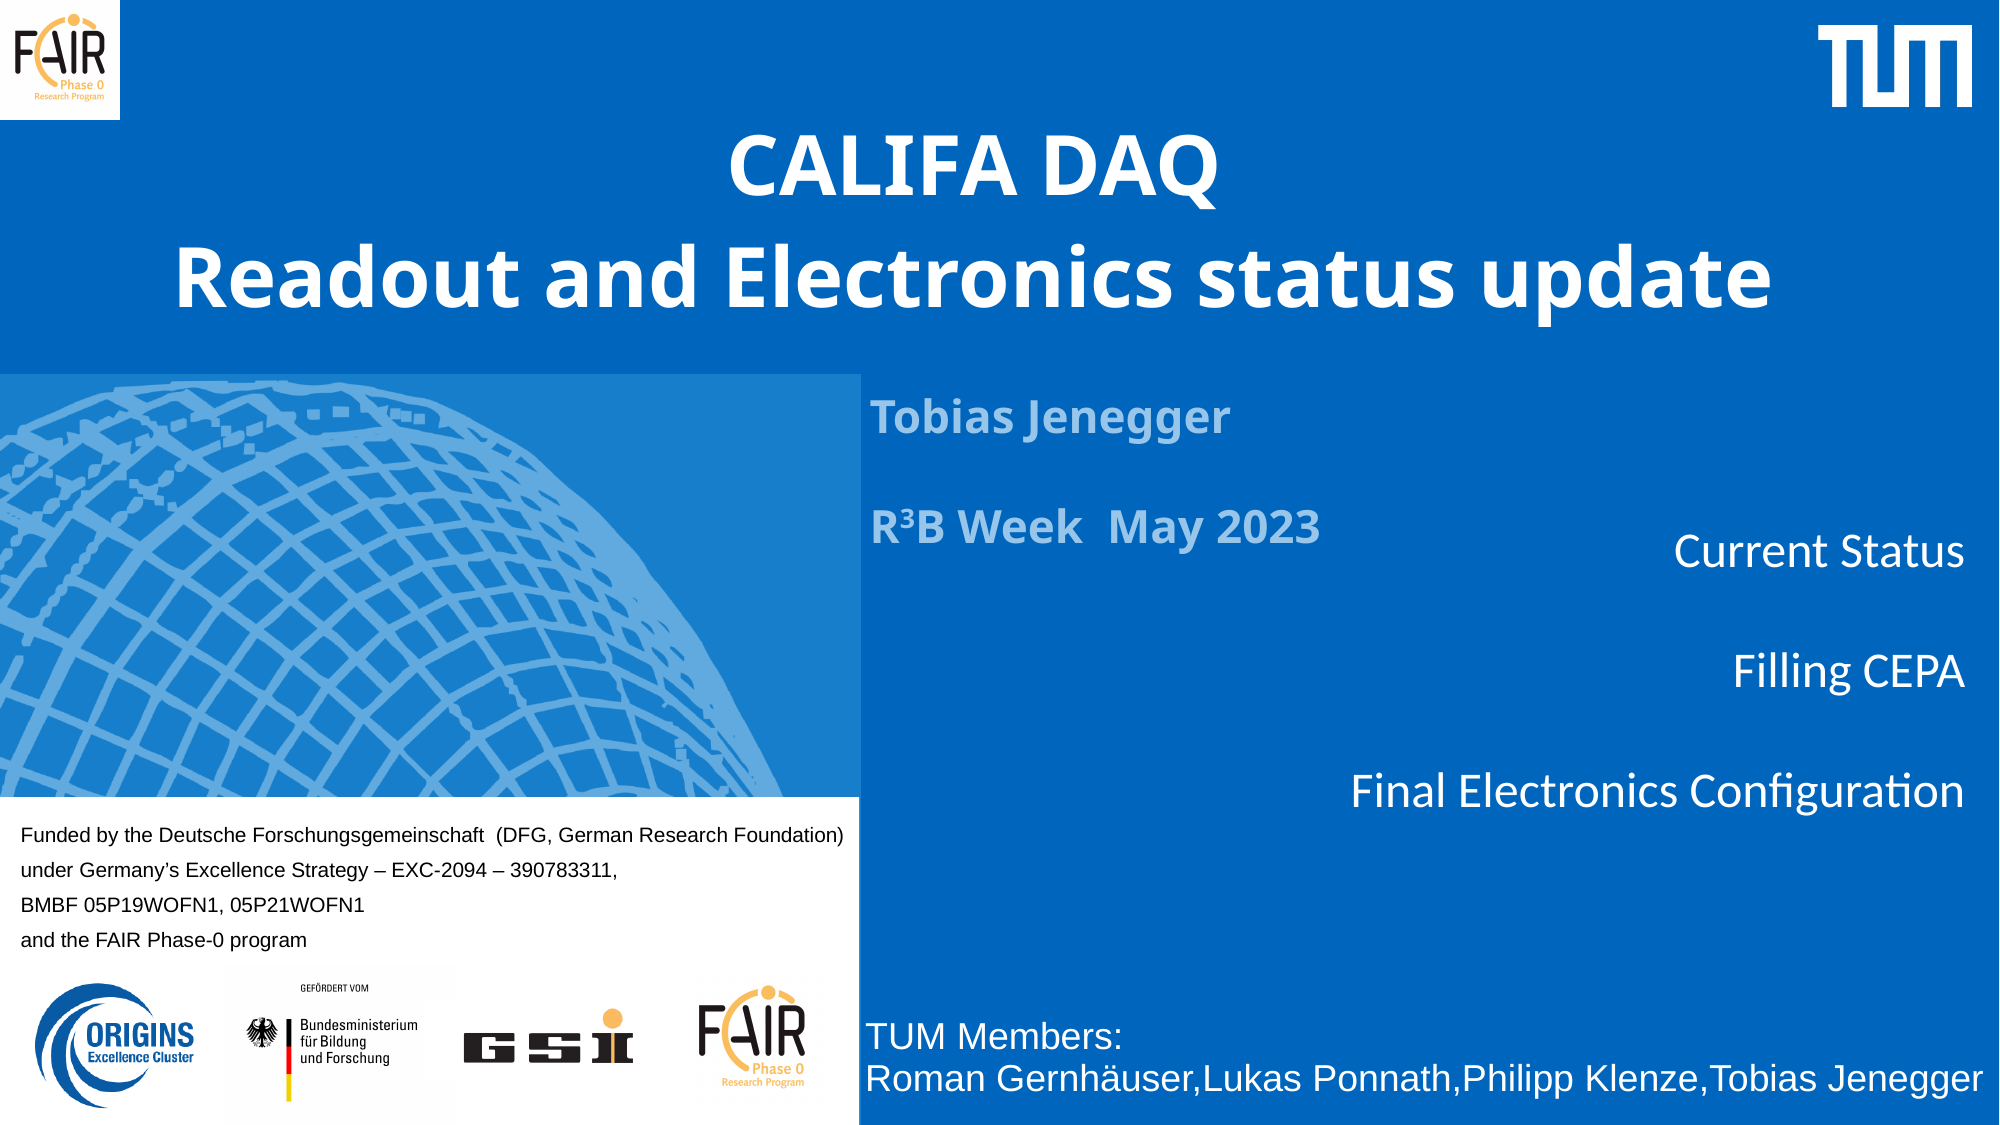

CALIFA DAQ
Readout and Electronics status update
Tobias Jenegger
R3B Week May 2023
Current Status
Filling CEPA
Final Electronics Configuration
Funded by the Deutsche Forschungsgemeinschaft (DFG, German Research Foundation)
under Germany’s Excellence Strategy – EXC-2094 – 390783311,
BMBF 05P19WOFN1, 05P21WOFN1
and the FAIR Phase-0 program
Physics with R3B
CALIFA – Design
TUM Members:
Roman Gernhäuser,Lukas Ponnath,Philipp Klenze,Tobias Jenegger